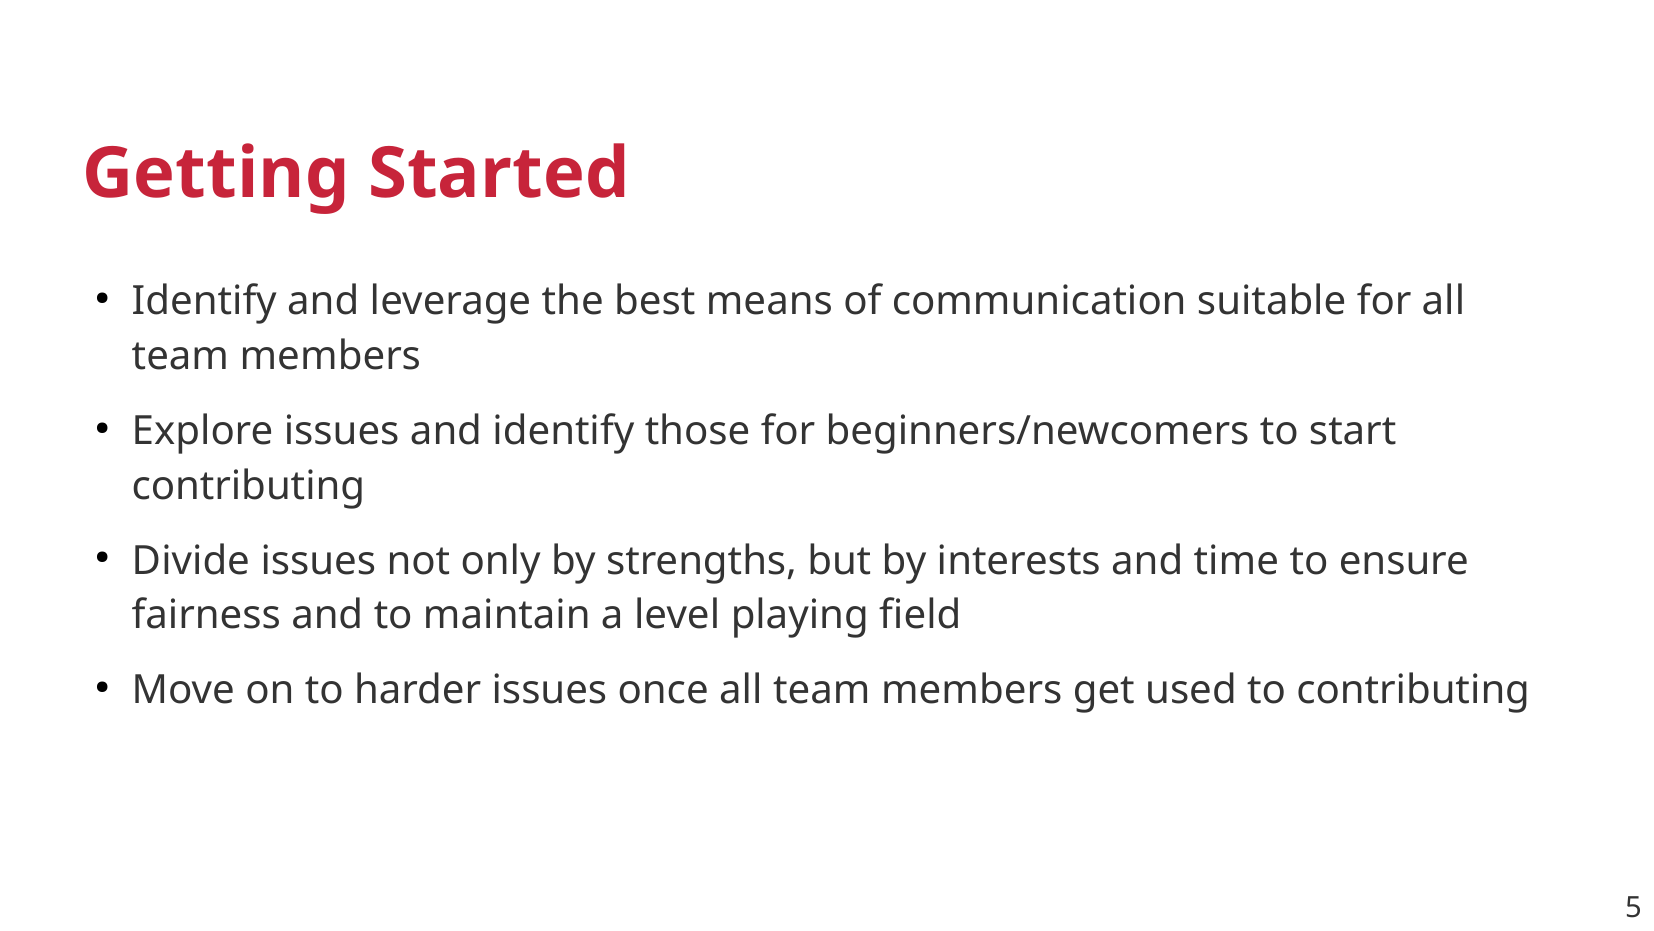

# Getting Started
Identify and leverage the best means of communication suitable for all team members
Explore issues and identify those for beginners/newcomers to start contributing
Divide issues not only by strengths, but by interests and time to ensure fairness and to maintain a level playing field
Move on to harder issues once all team members get used to contributing